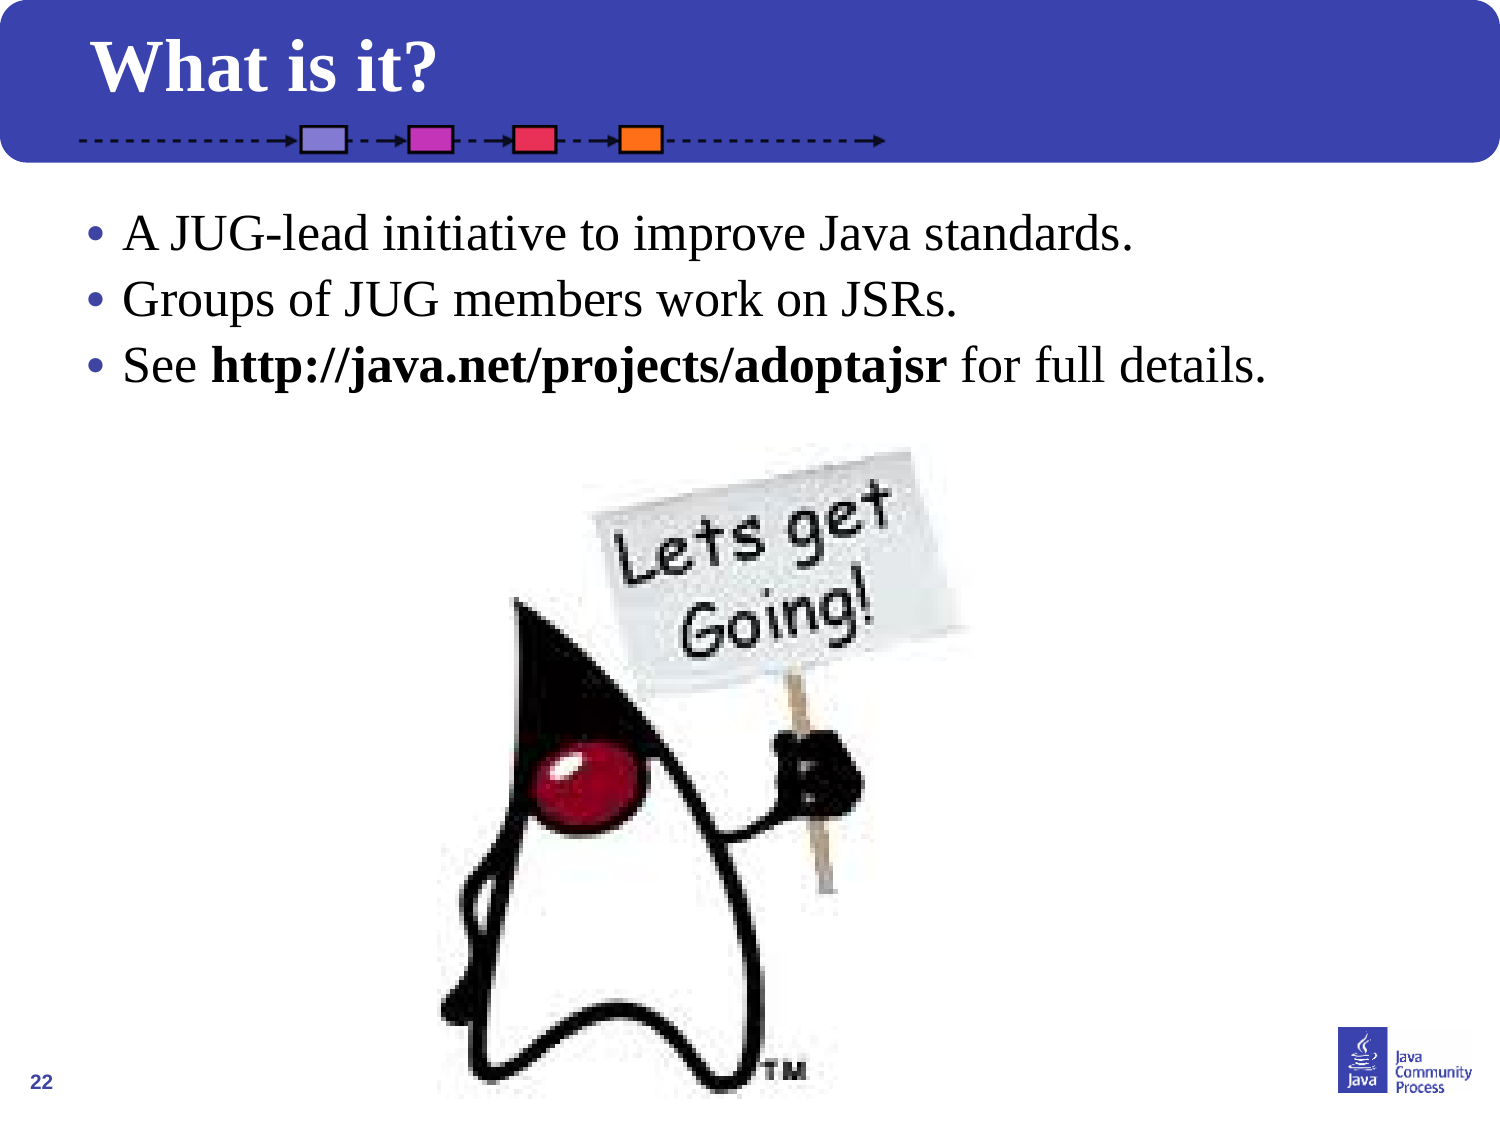

# What is it?
A JUG-lead initiative to improve Java standards.
Groups of JUG members work on JSRs.
See http://java.net/projects/adoptajsr for full details.